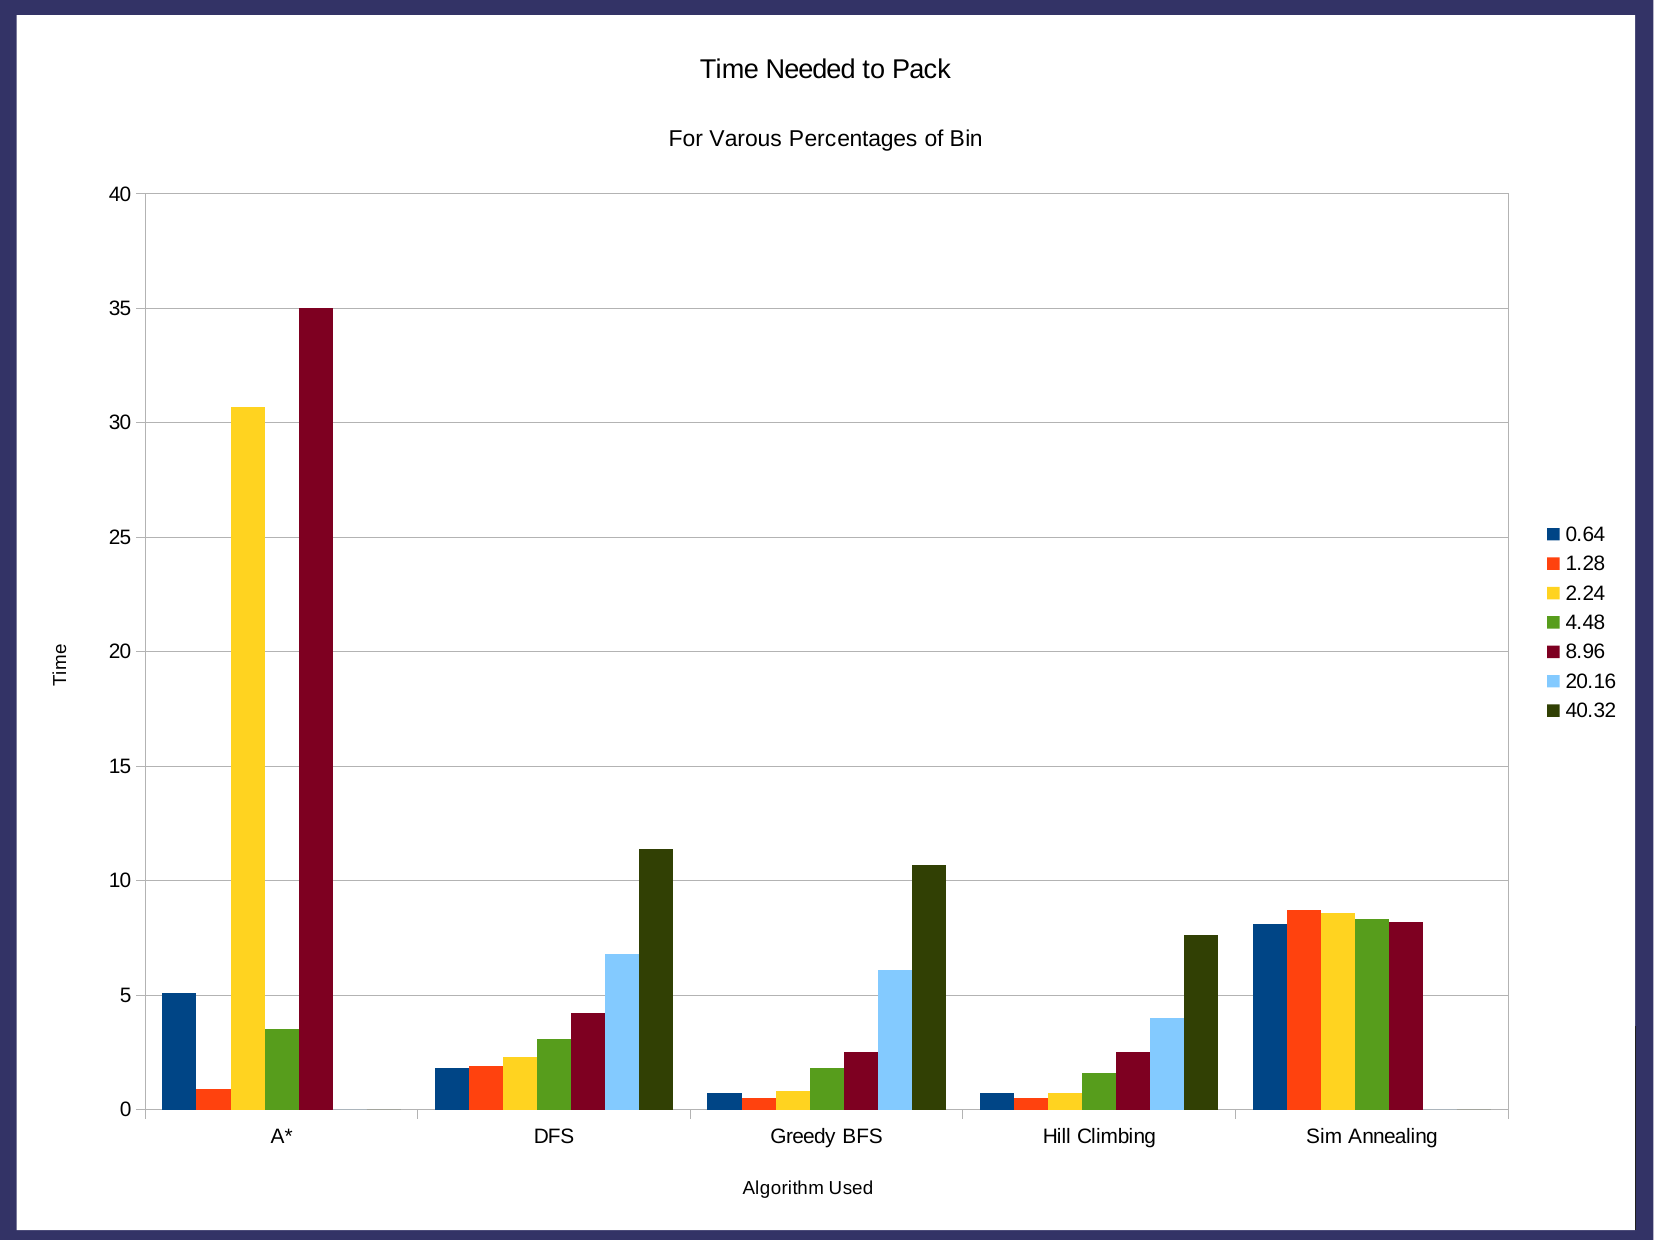

### Chart: Time Needed to Pack
For Varous Percentages of Bin
| Category | 0.64 | 1.28 | 2.24 | 4.48 | 8.96 | 20.16 | 40.32 |
|---|---|---|---|---|---|---|---|
| A* | 5.1 | 0.9 | 30.7 | 3.5 | 35.0 | 0.0 | 0.0 |
| DFS | 1.8 | 1.9 | 2.3 | 3.1 | 4.2 | 6.8 | 11.4 |
| Greedy BFS | 0.7 | 0.5 | 0.8 | 1.8 | 2.5 | 6.1 | 10.7 |
| Hill Climbing | 0.7 | 0.5 | 0.7 | 1.6 | 2.5 | 4.0 | 7.6 |
| Sim Annealing | 8.1 | 8.7 | 8.6 | 8.3 | 8.2 | 0.0 | 0.0 |#